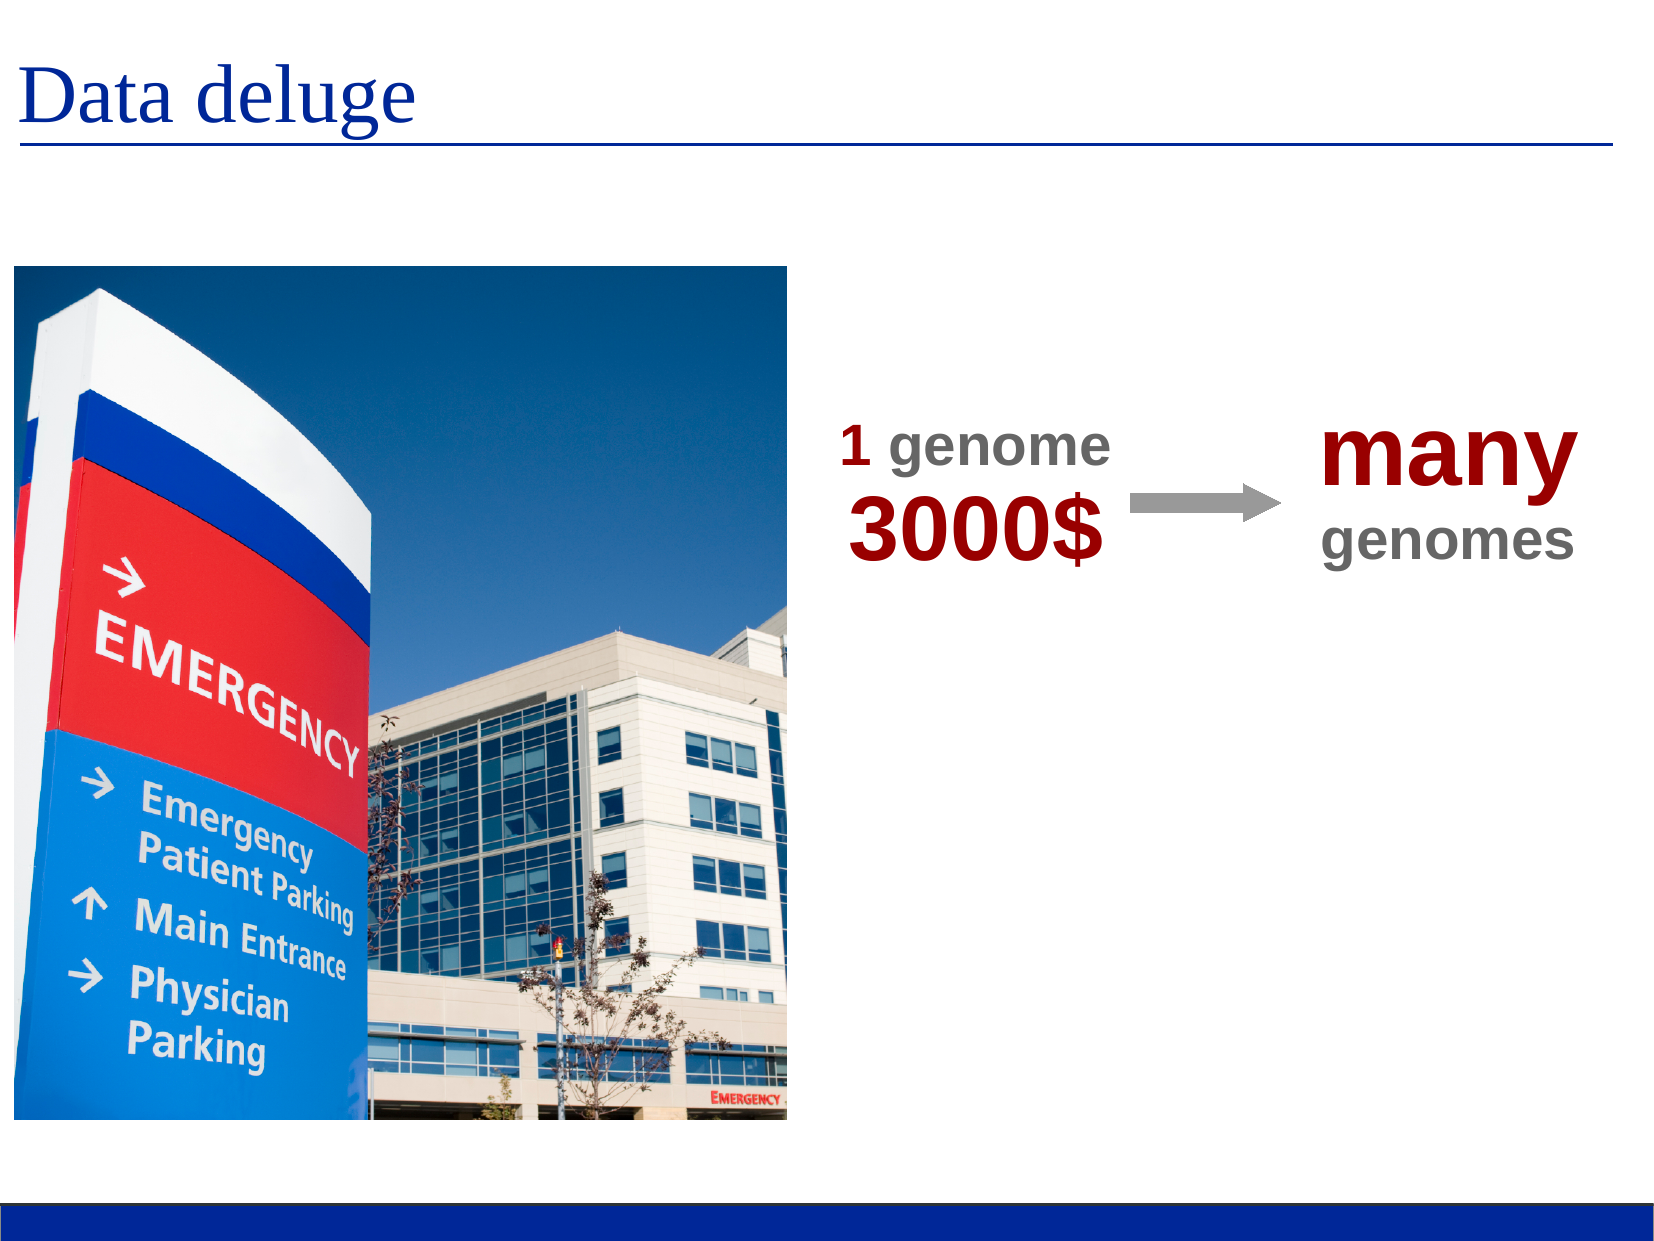

# Data deluge
many
genomes
1 genome
3000$